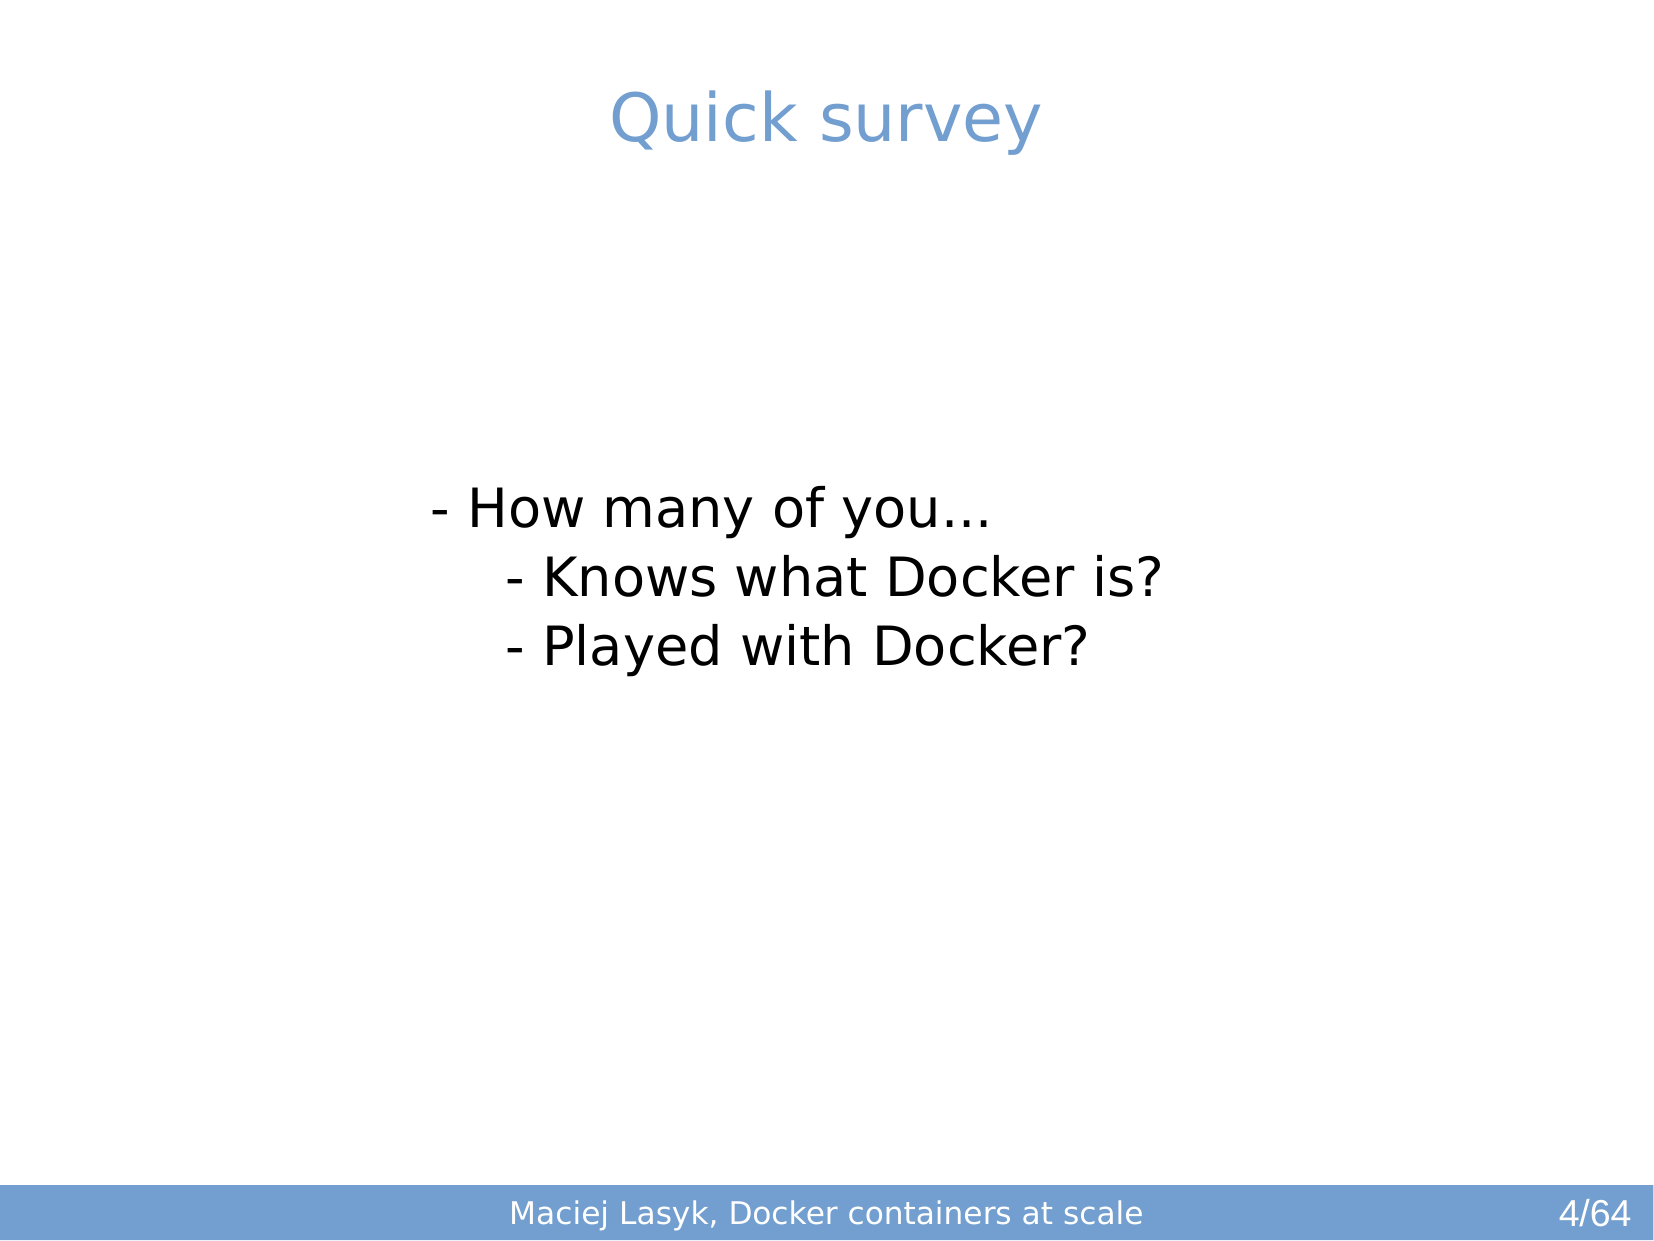

Quick survey
- How many of you...
	- Knows what Docker is?
	- Played with Docker?
 4/64
Maciej Lasyk, Docker containers at scale